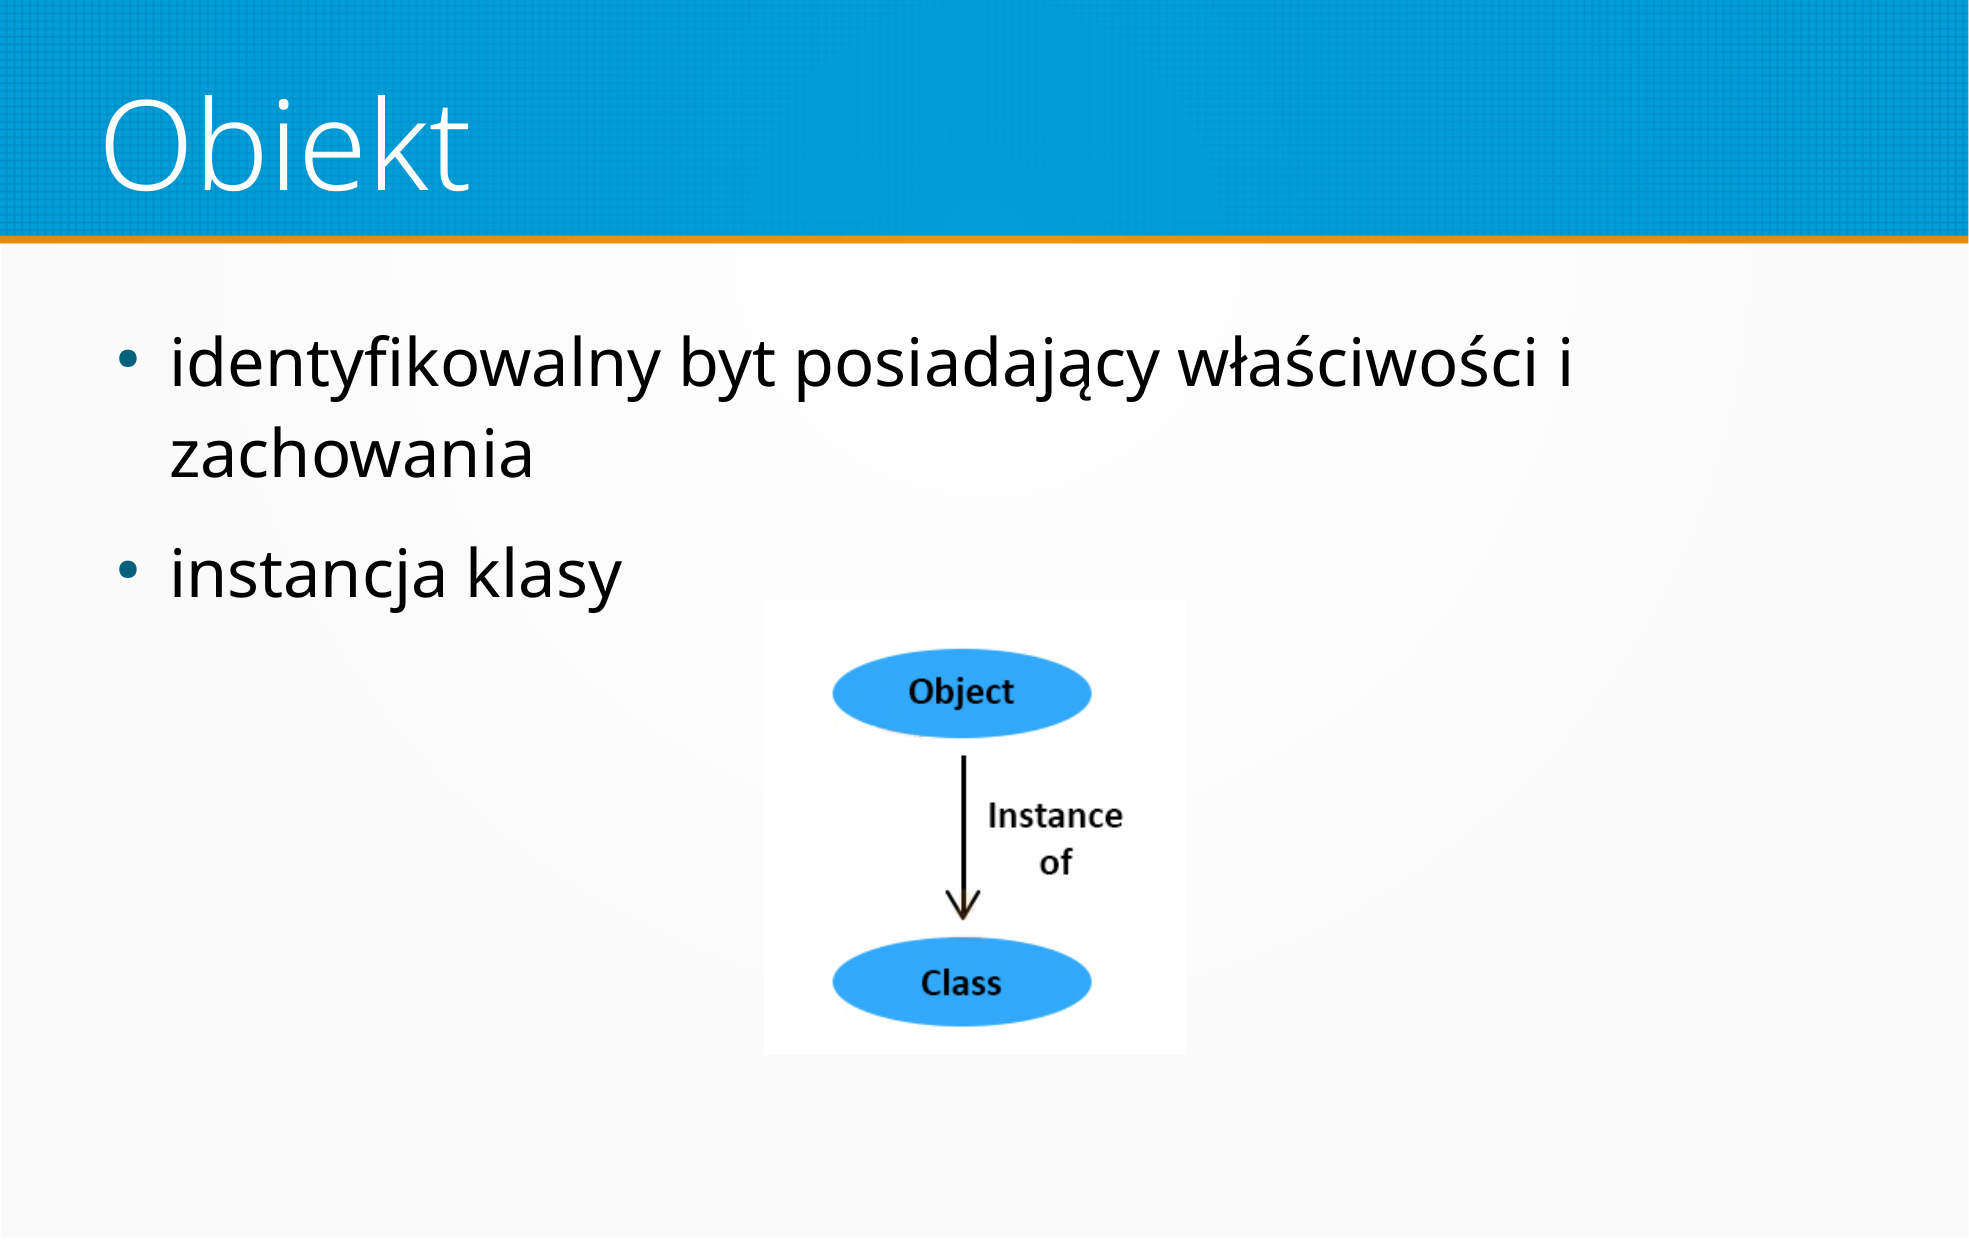

# Obiekt
identyfikowalny byt posiadający właściwości i zachowania
instancja klasy